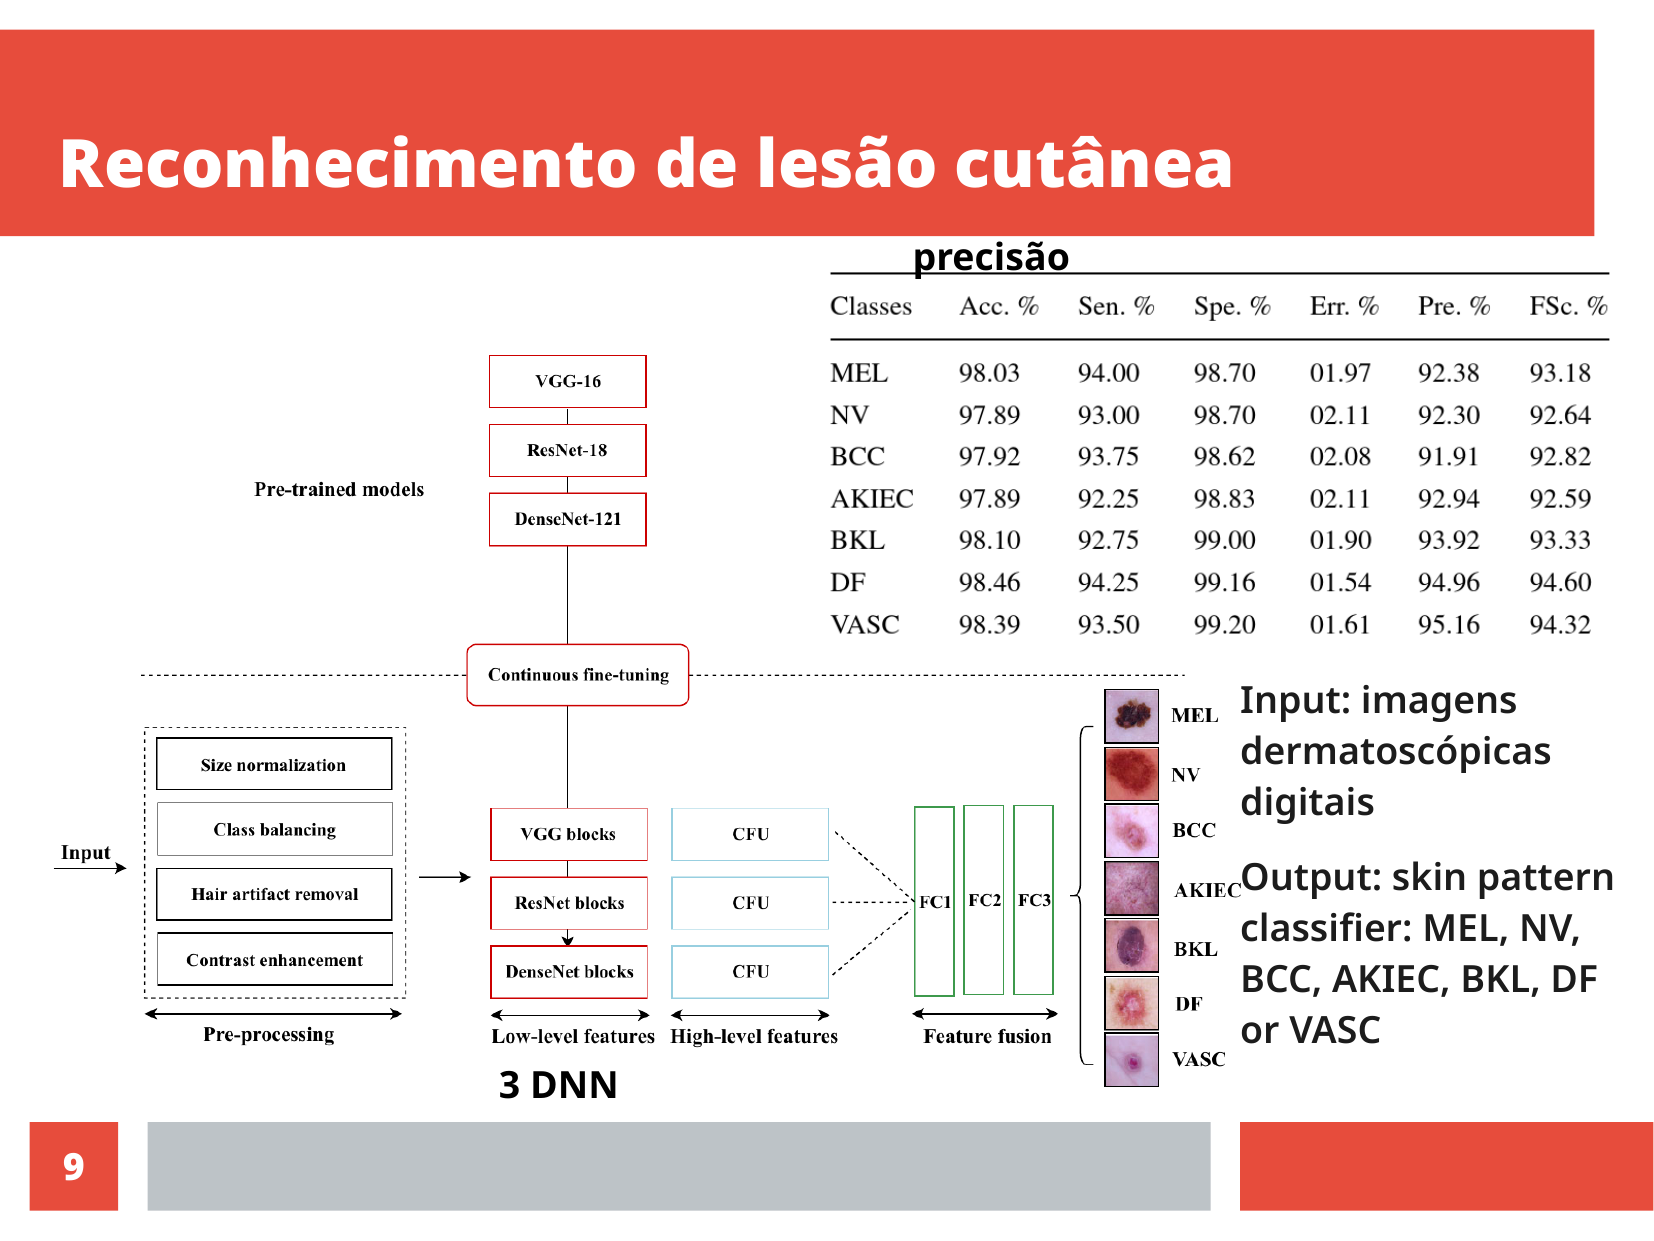

# Reconhecimento de lesão cutânea
precisão
Input: imagens dermatoscópicas digitais
Output: skin pattern classifier: MEL, NV, BCC, AKIEC, BKL, DF or VASC
3 DNN
9